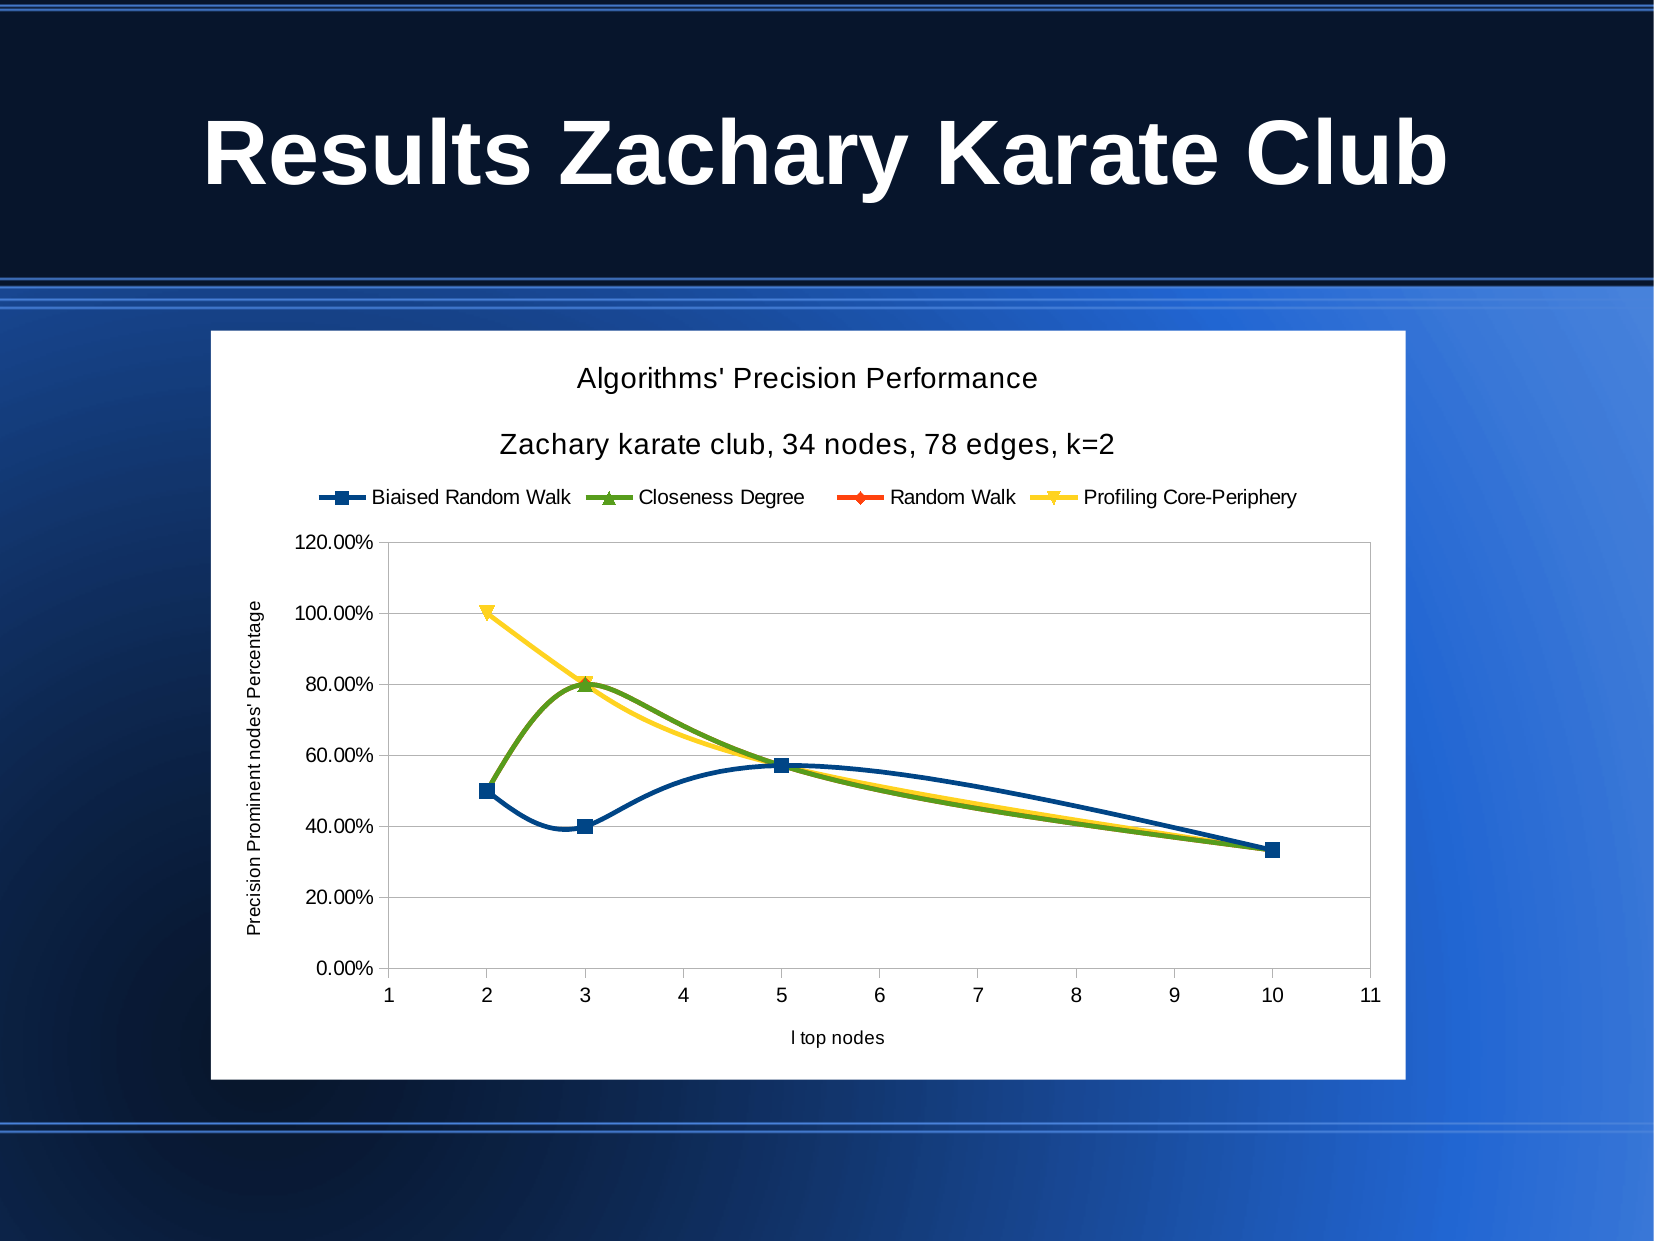

# Results Zachary Karate Club
### Chart: Algorithms' Precision Performance
Zachary karate club, 34 nodes, 78 edges, k=2
| Category | Biaised Random Walk | Closeness Degree | Random Walk | Profiling Core-Periphery |
|---|---|---|---|---|